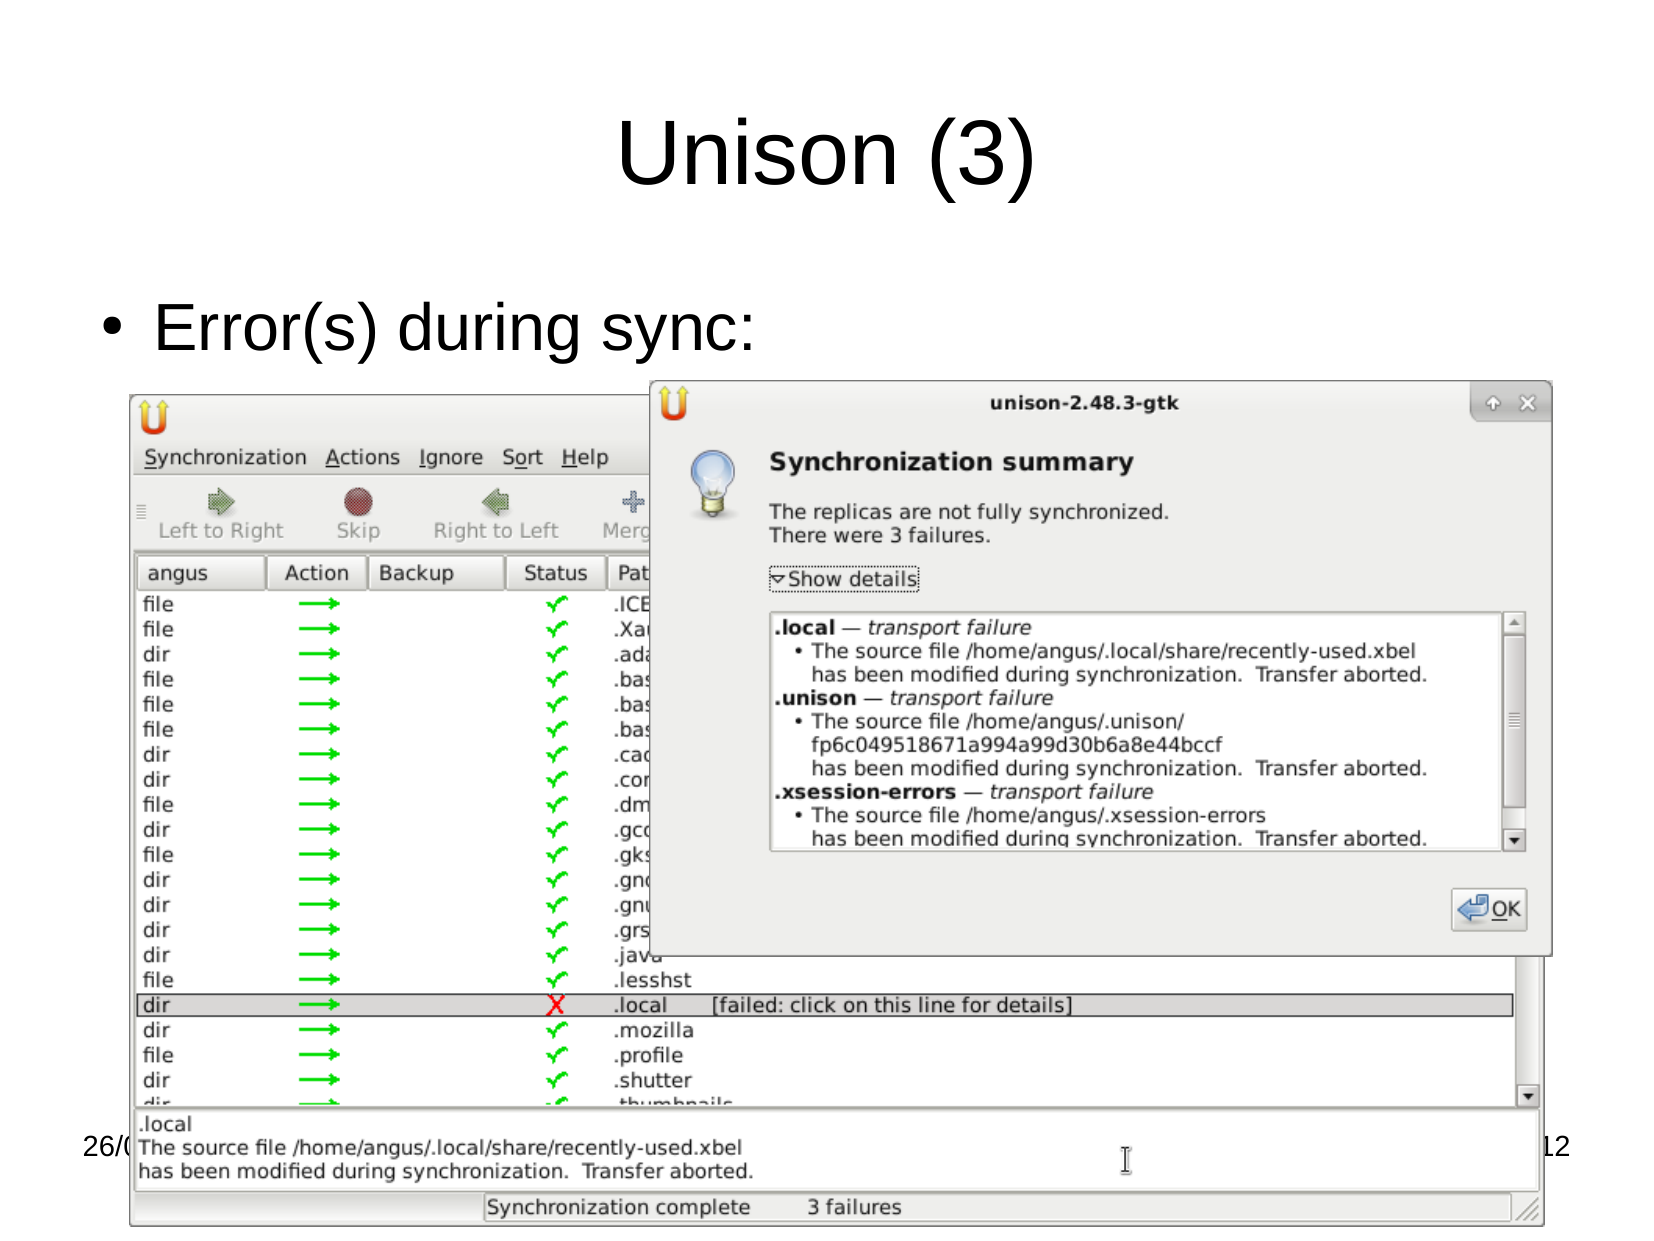

# Unison (3)
Error(s) during sync:
26/03/2018
Peter Reutemann
12